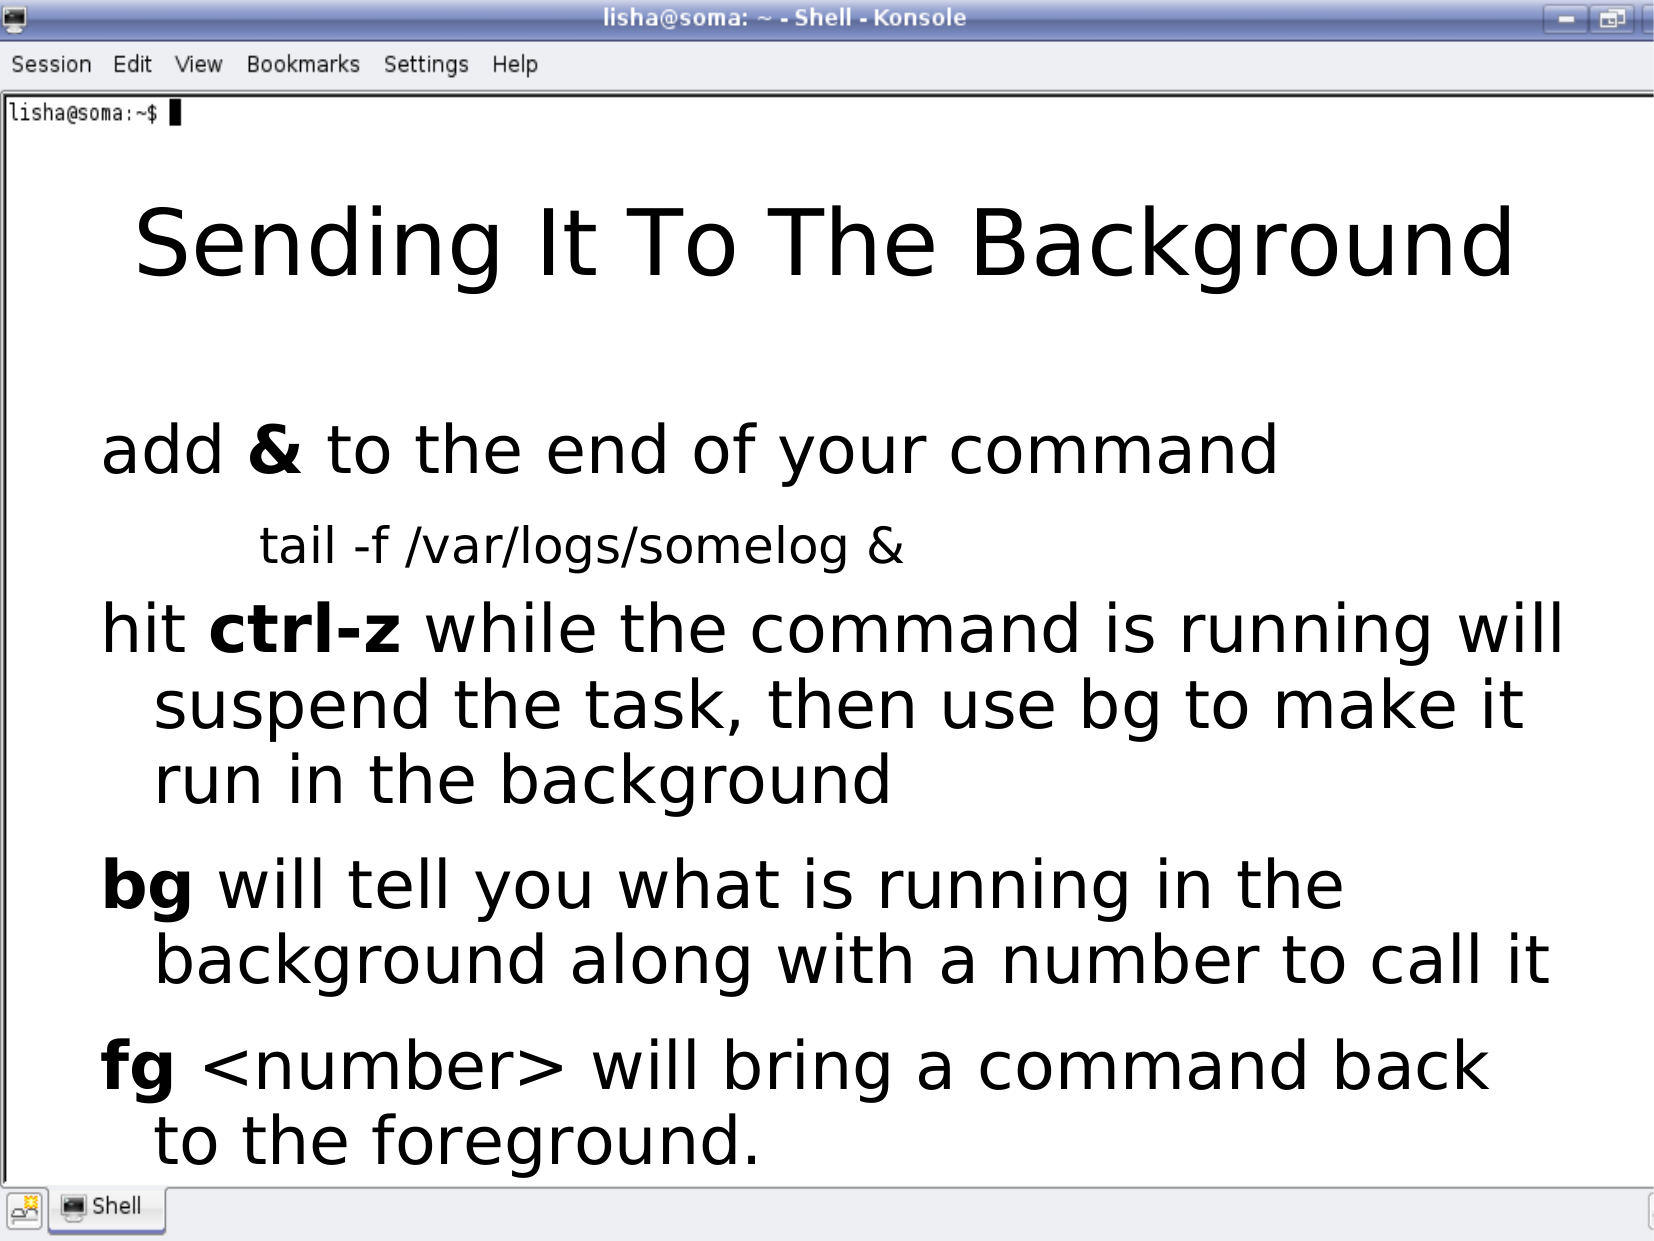

# Sending It To The Background
add & to the end of your command
tail -f /var/logs/somelog &
hit ctrl-z while the command is running will suspend the task, then use bg to make it run in the background
bg will tell you what is running in the background along with a number to call it
fg will bring a command back to the foreground.